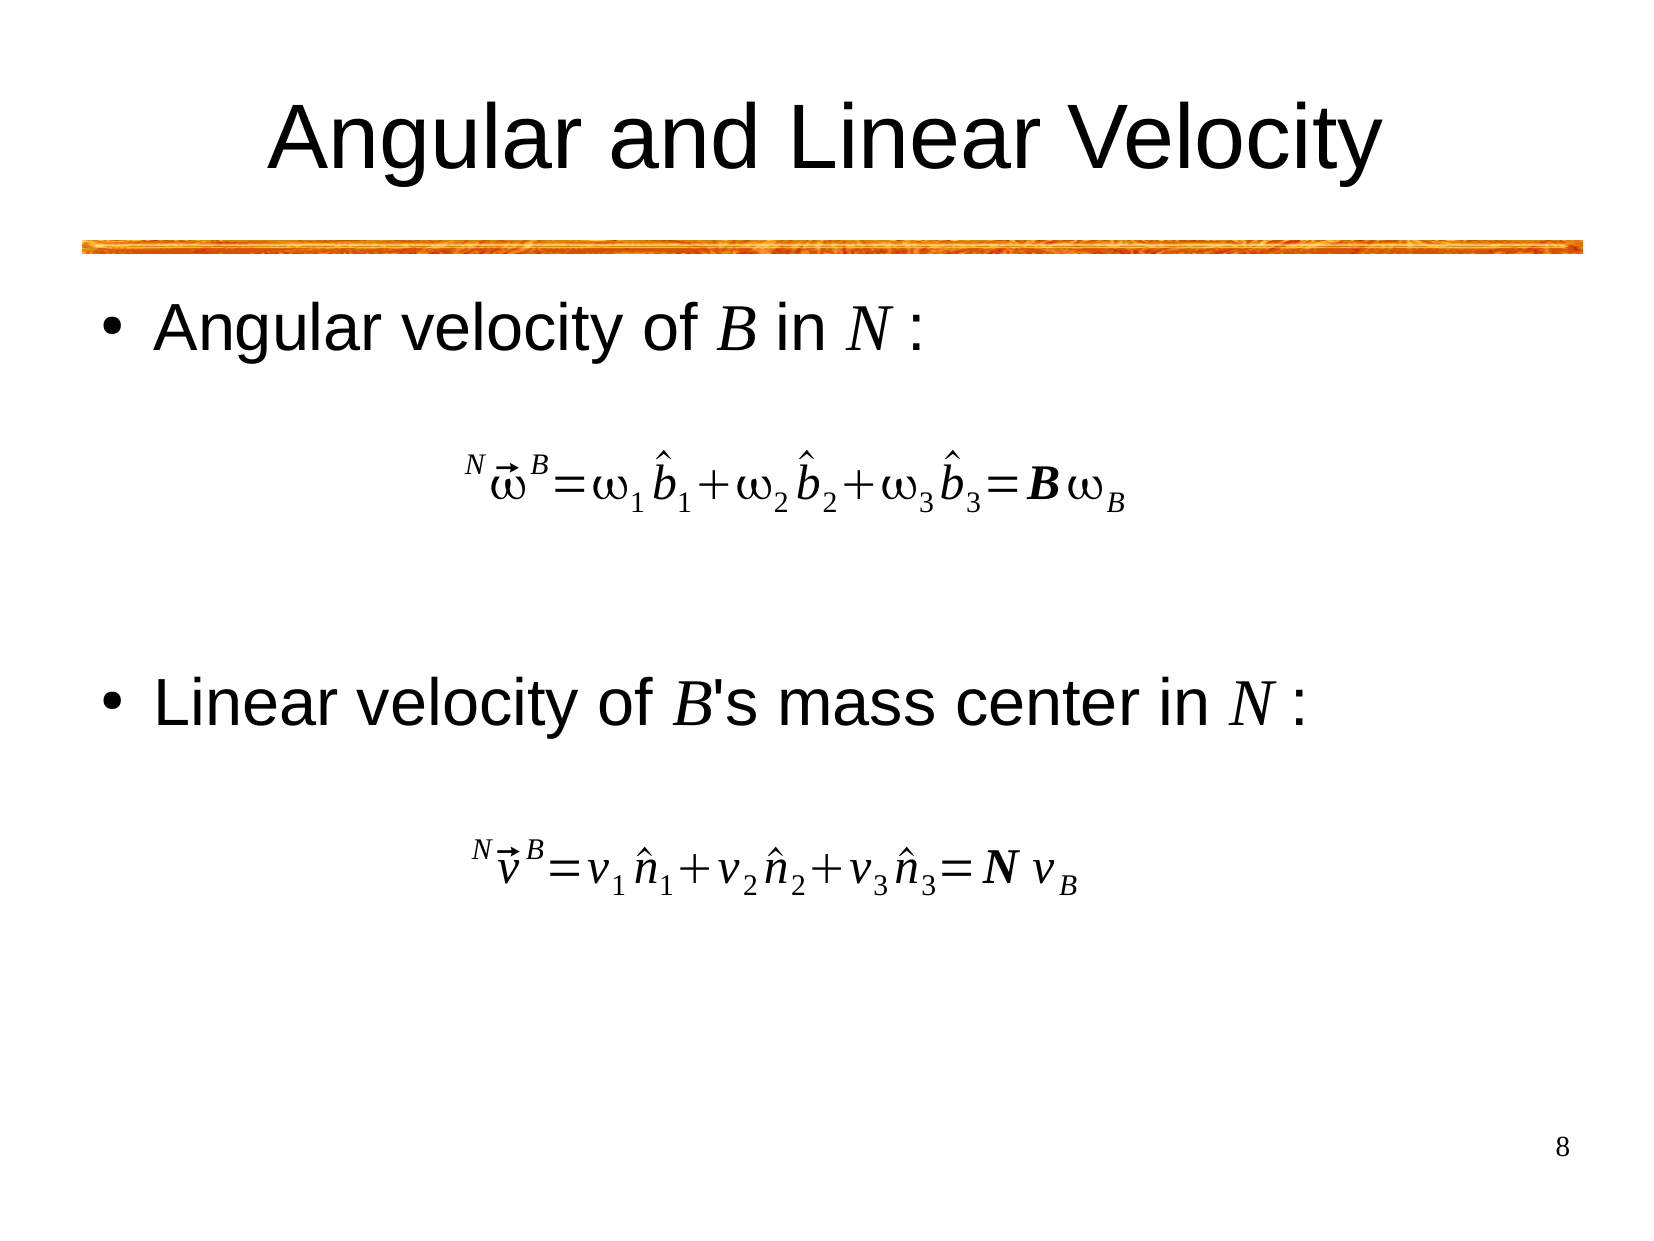

# Angular and Linear Velocity
Angular velocity of B in N :
Linear velocity of B's mass center in N :
8